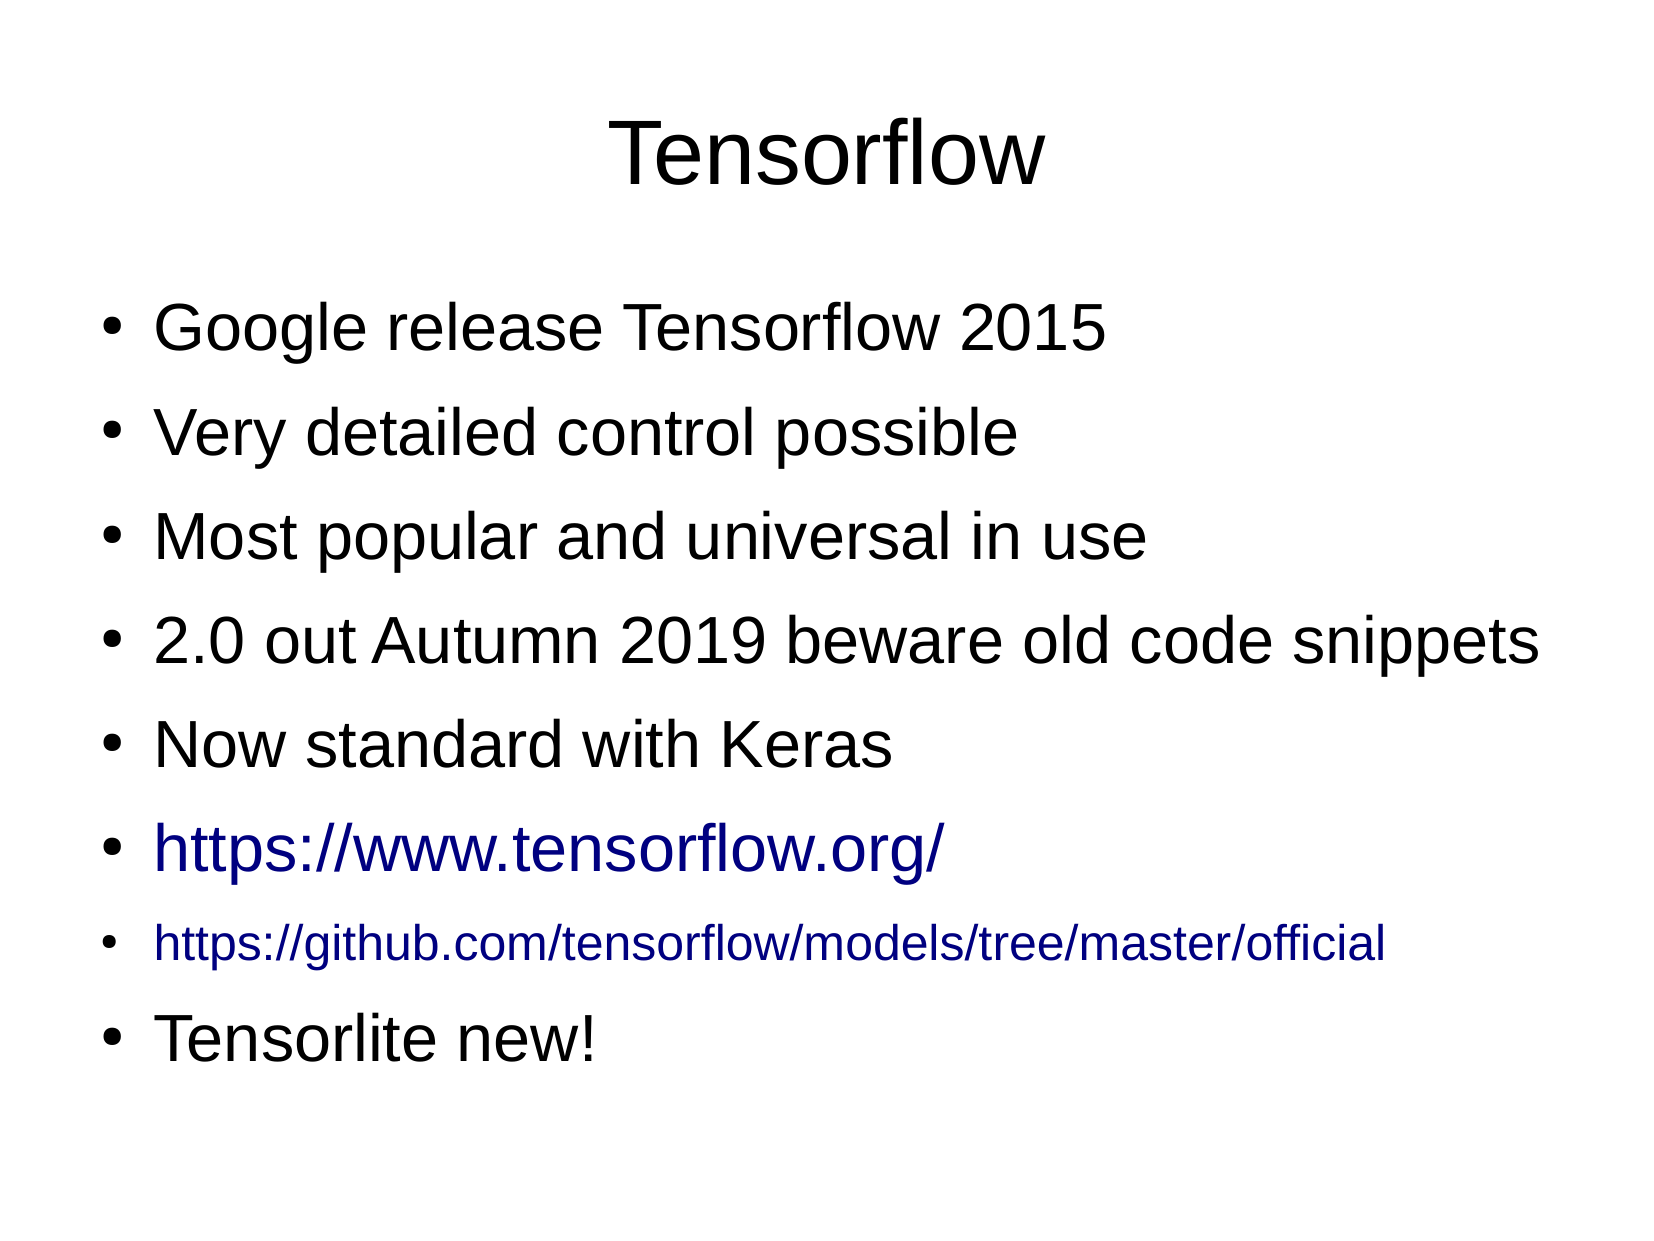

# Tensorflow
Google release Tensorflow 2015
Very detailed control possible
Most popular and universal in use
2.0 out Autumn 2019 beware old code snippets
Now standard with Keras
https://www.tensorflow.org/
https://github.com/tensorflow/models/tree/master/official
Tensorlite new!